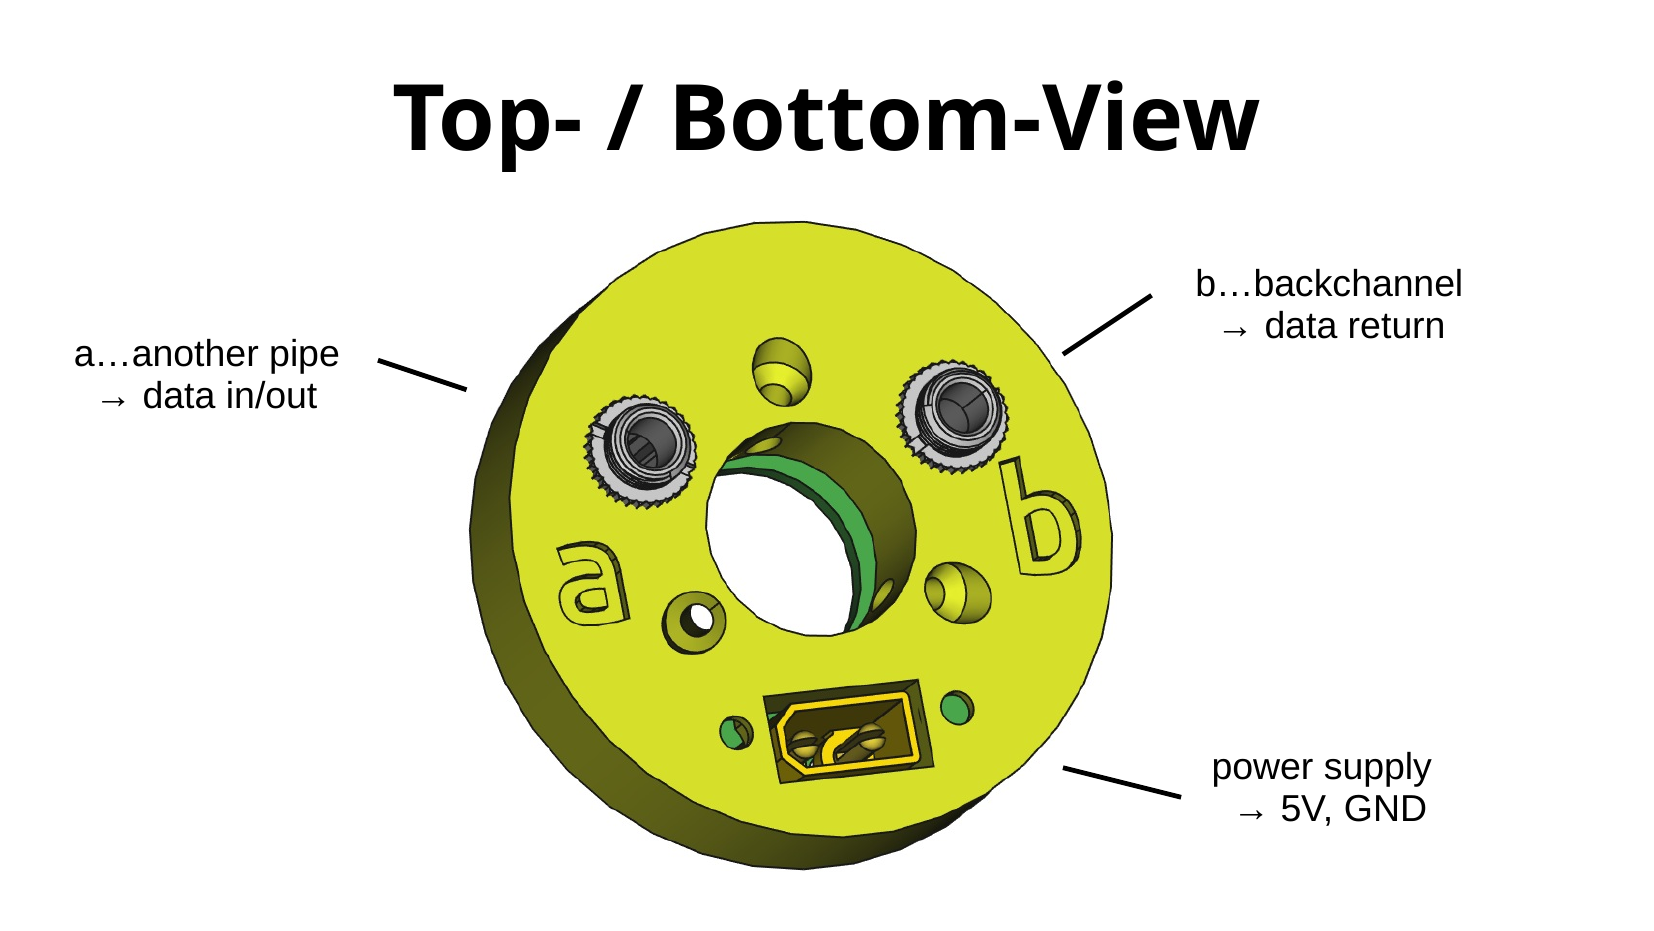

# Top- / Bottom-View
b…backchannel
 → data return
a…another pipe
 → data in/out
power supply
 → 5V, GND